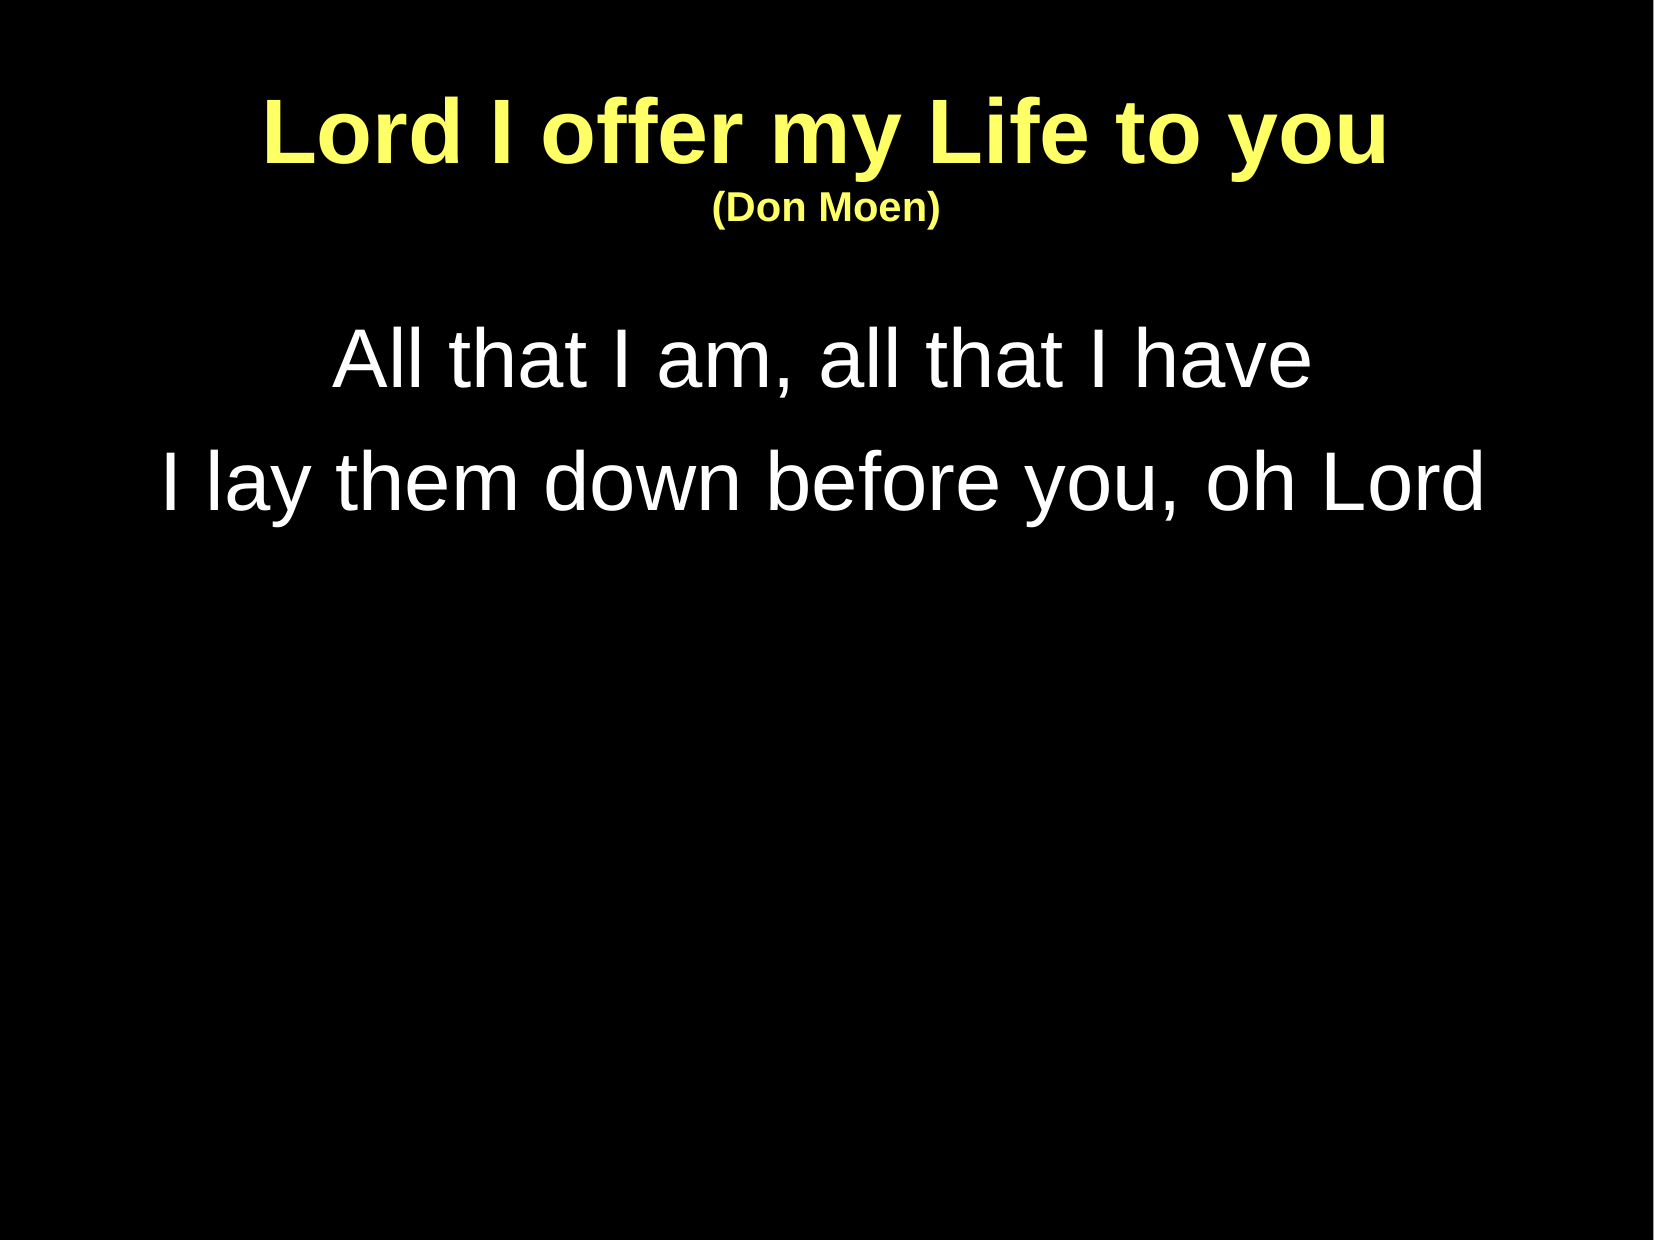

# Lord I offer my Life to you (Don Moen)
All that I am, all that I have
I lay them down before you, oh Lord